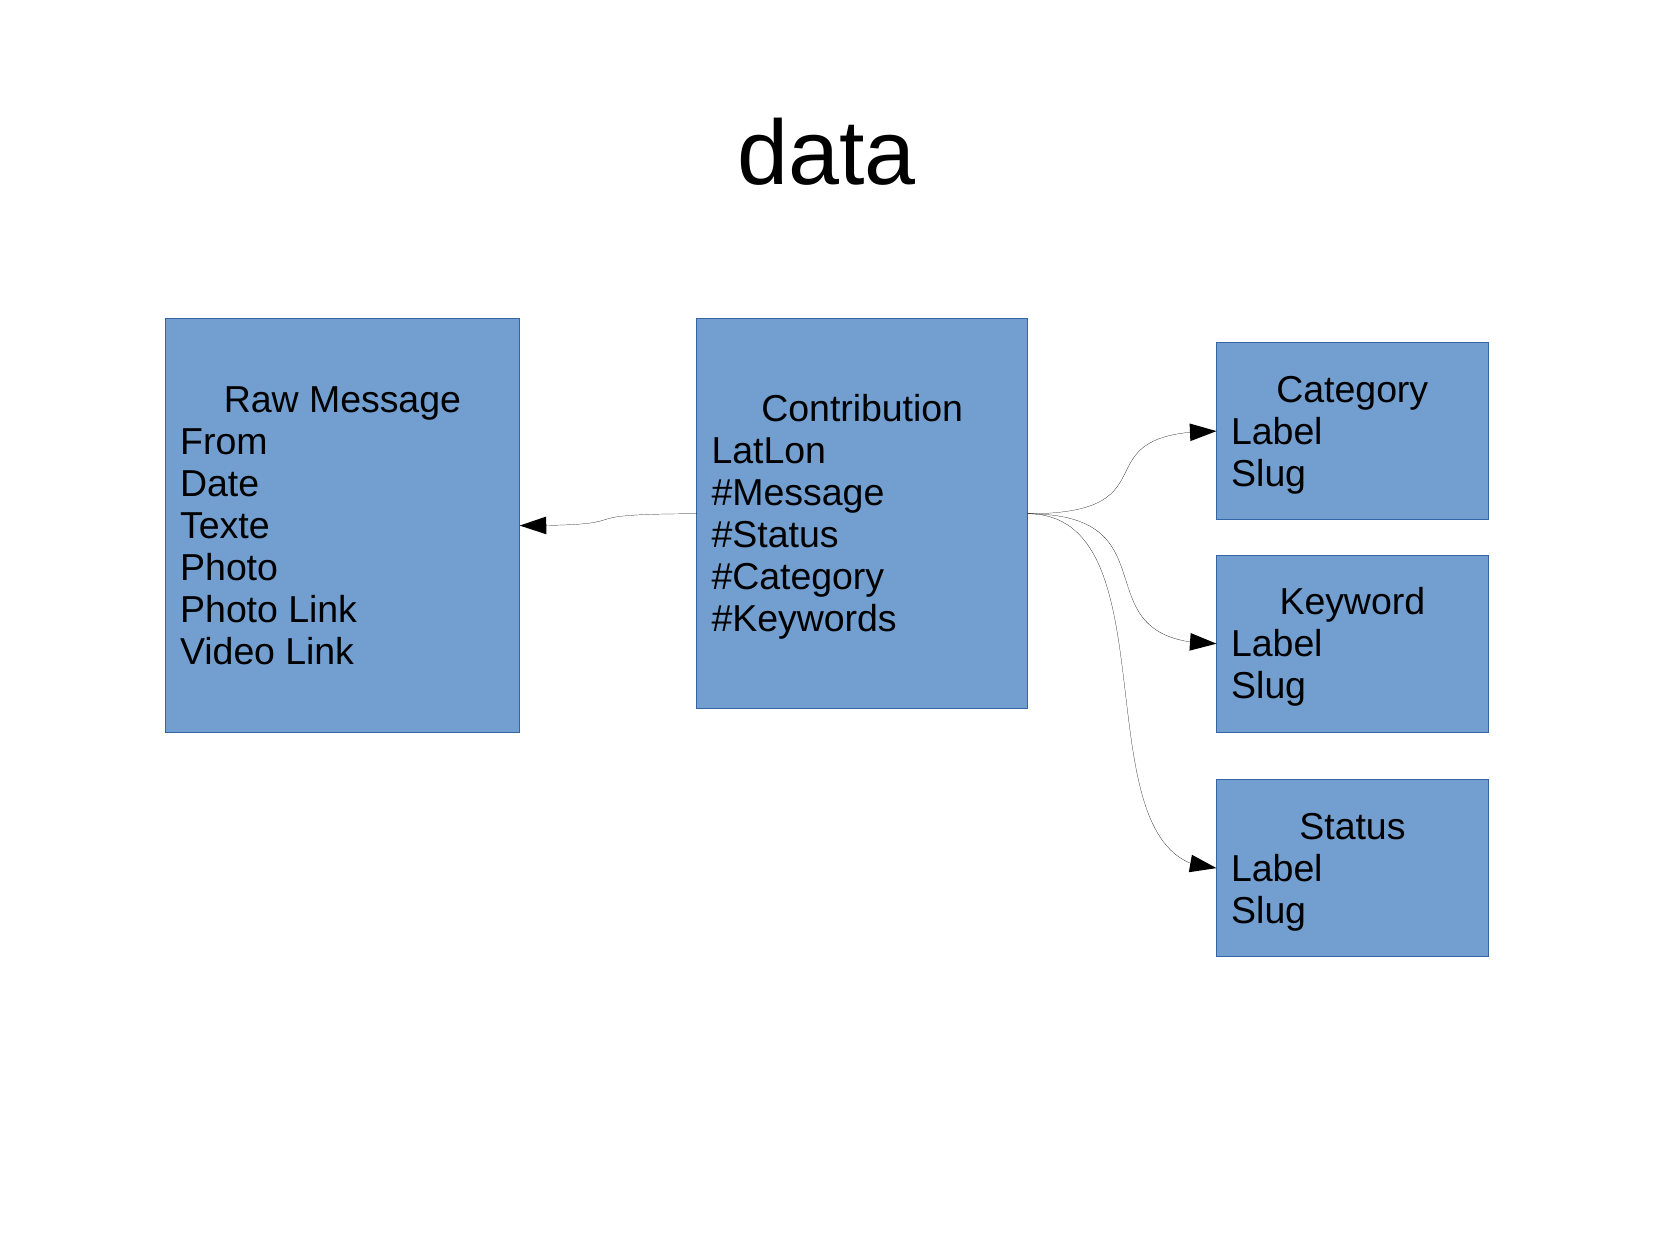

# data
Raw Message
From
Date
Texte
Photo
Photo Link
Video Link
Contribution
LatLon
#Message
#Status
#Category
#Keywords
Category
Label
Slug
Keyword
Label
Slug
Status
Label
Slug